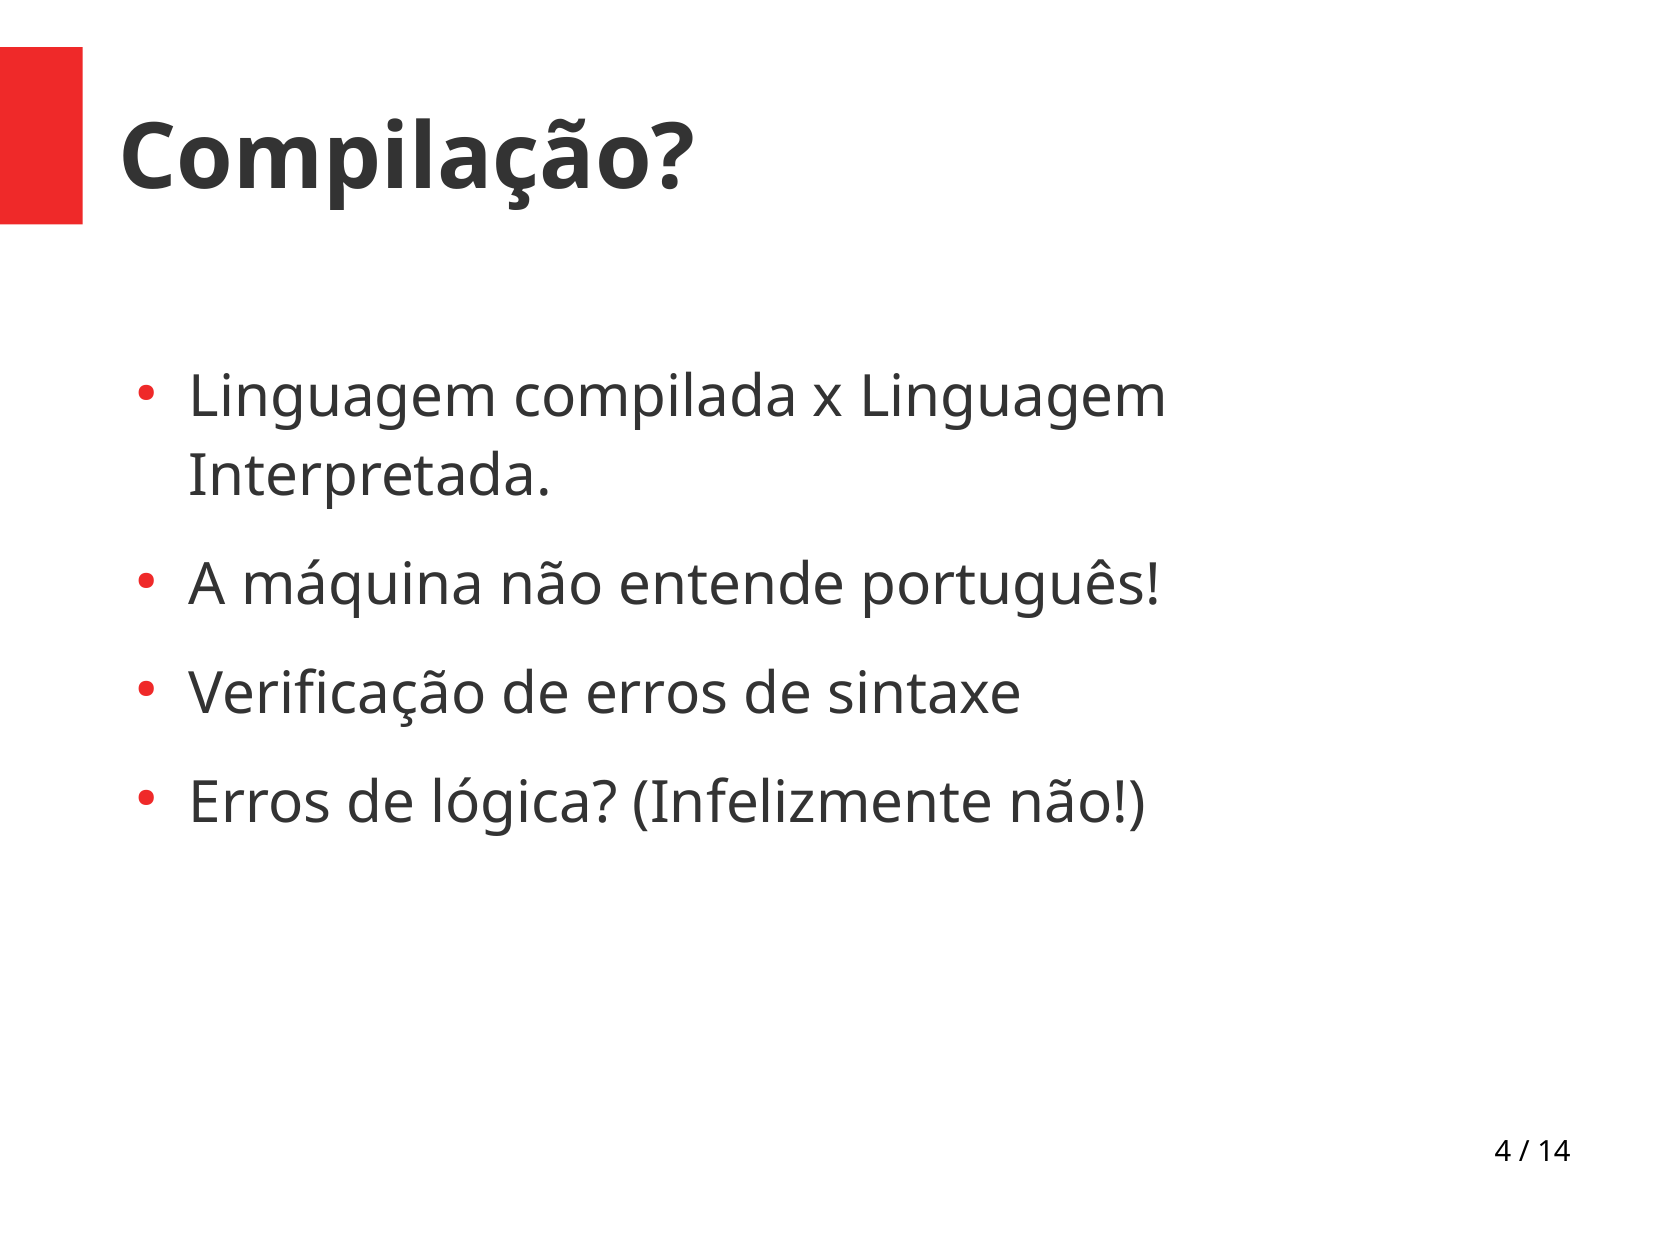

# Compilação?
Linguagem compilada x Linguagem Interpretada.
A máquina não entende português!
Verificação de erros de sintaxe
Erros de lógica? (Infelizmente não!)
4